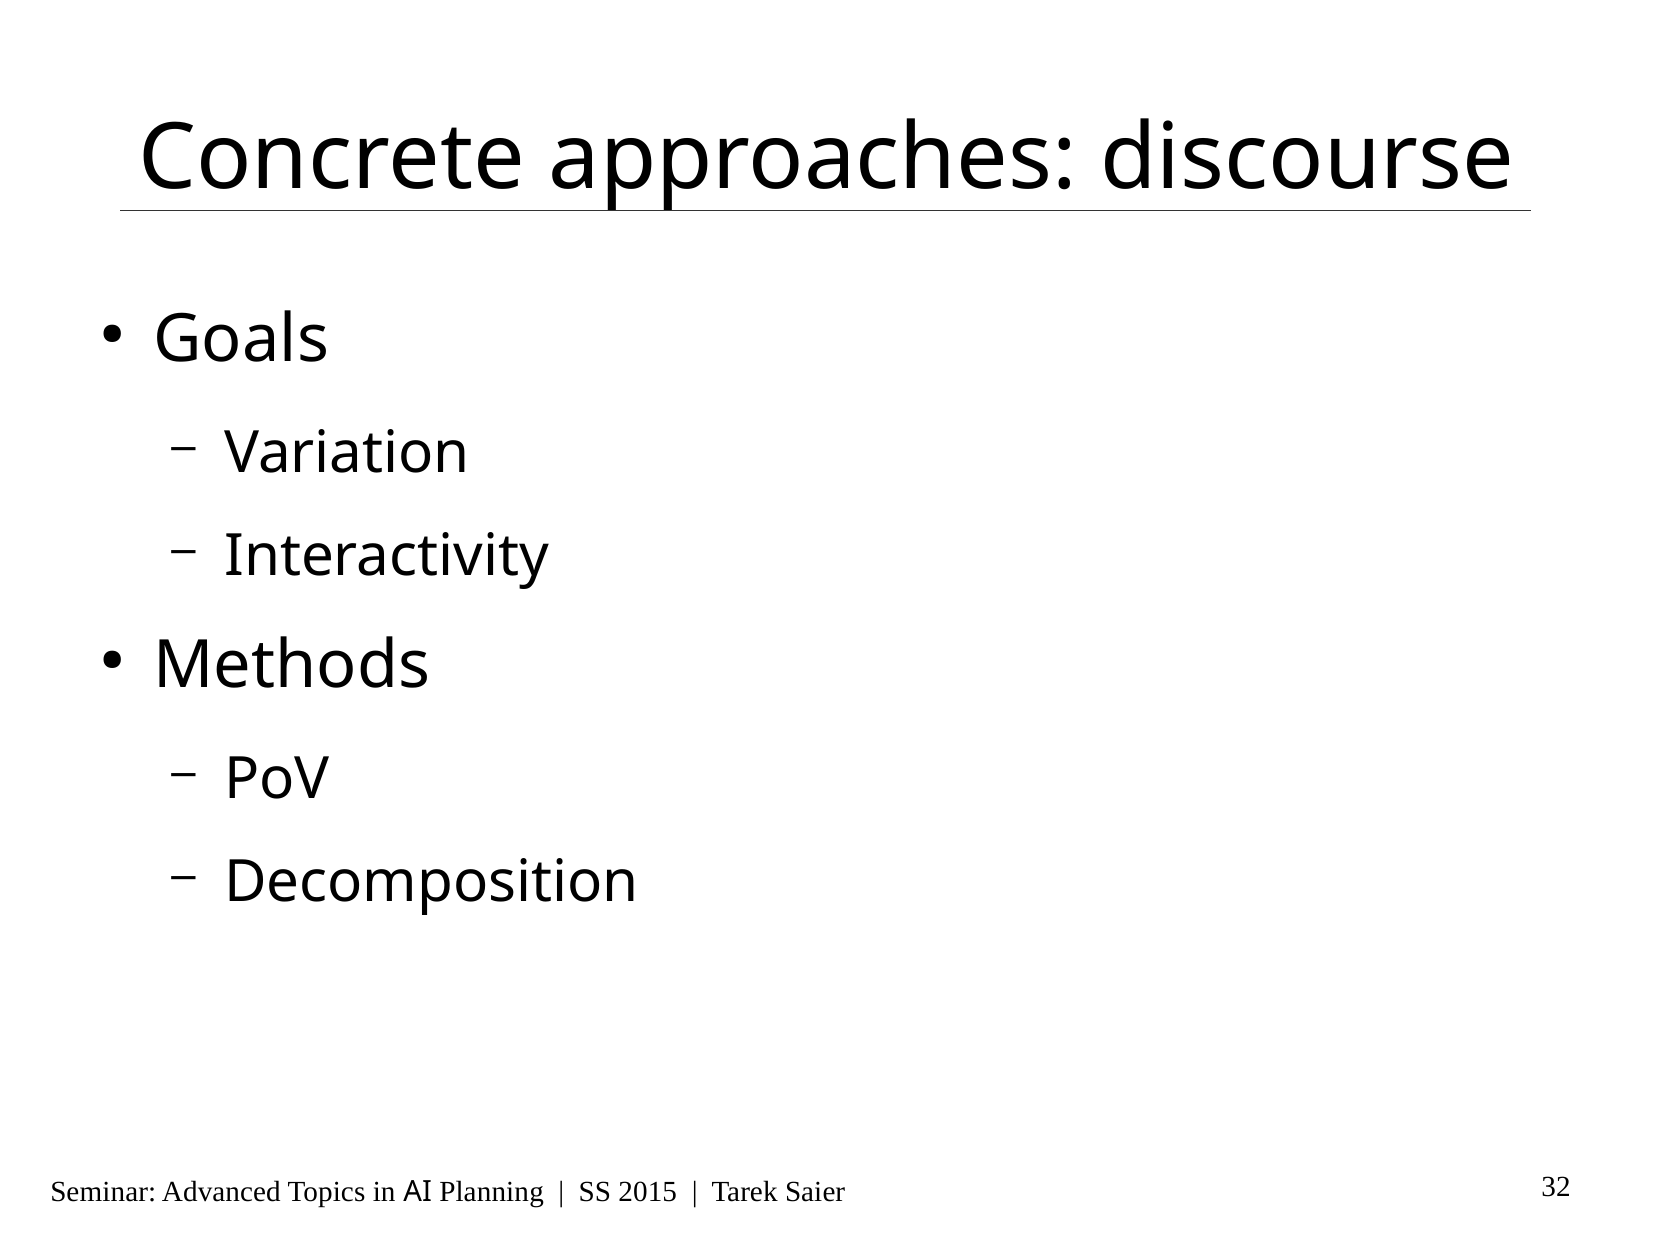

# Concrete approaches: discourse
Goals
Variation
Interactivity
Methods
PoV
Decomposition
32